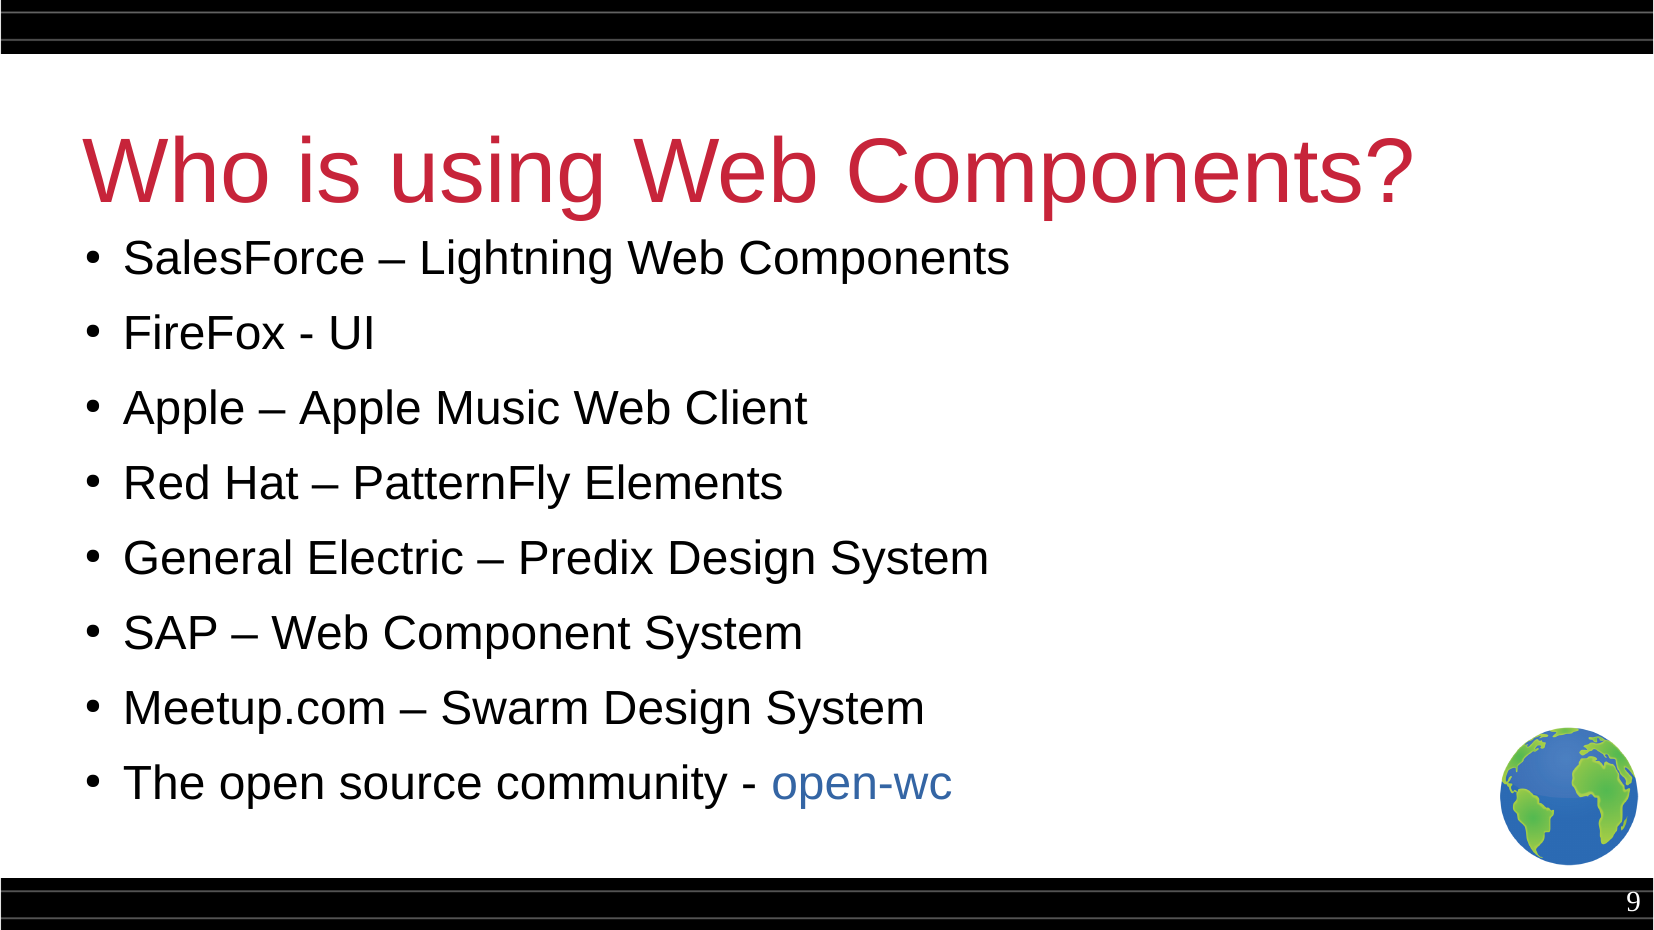

# Who is using Web Components?
SalesForce – Lightning Web Components
FireFox - UI
Apple – Apple Music Web Client
Red Hat – PatternFly Elements
General Electric – Predix Design System
SAP – Web Component System
Meetup.com – Swarm Design System
The open source community - open-wc